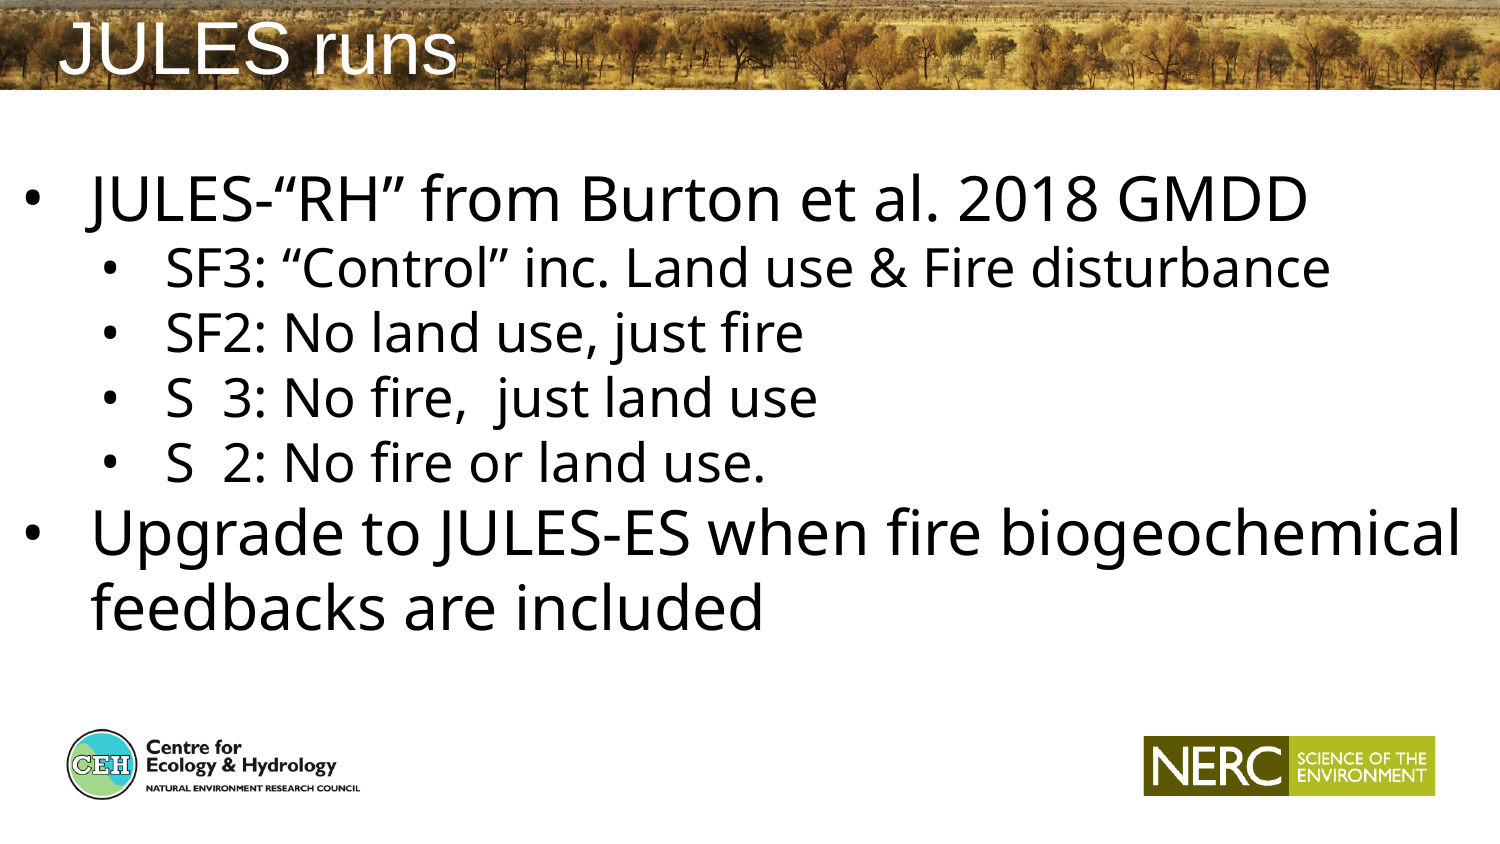

# JULES runs
JULES-“RH” from Burton et al. 2018 GMDD
SF3: “Control” inc. Land use & Fire disturbance
SF2: No land use, just fire
S 3: No fire, just land use
S 2: No fire or land use.
Upgrade to JULES-ES when fire biogeochemical feedbacks are included